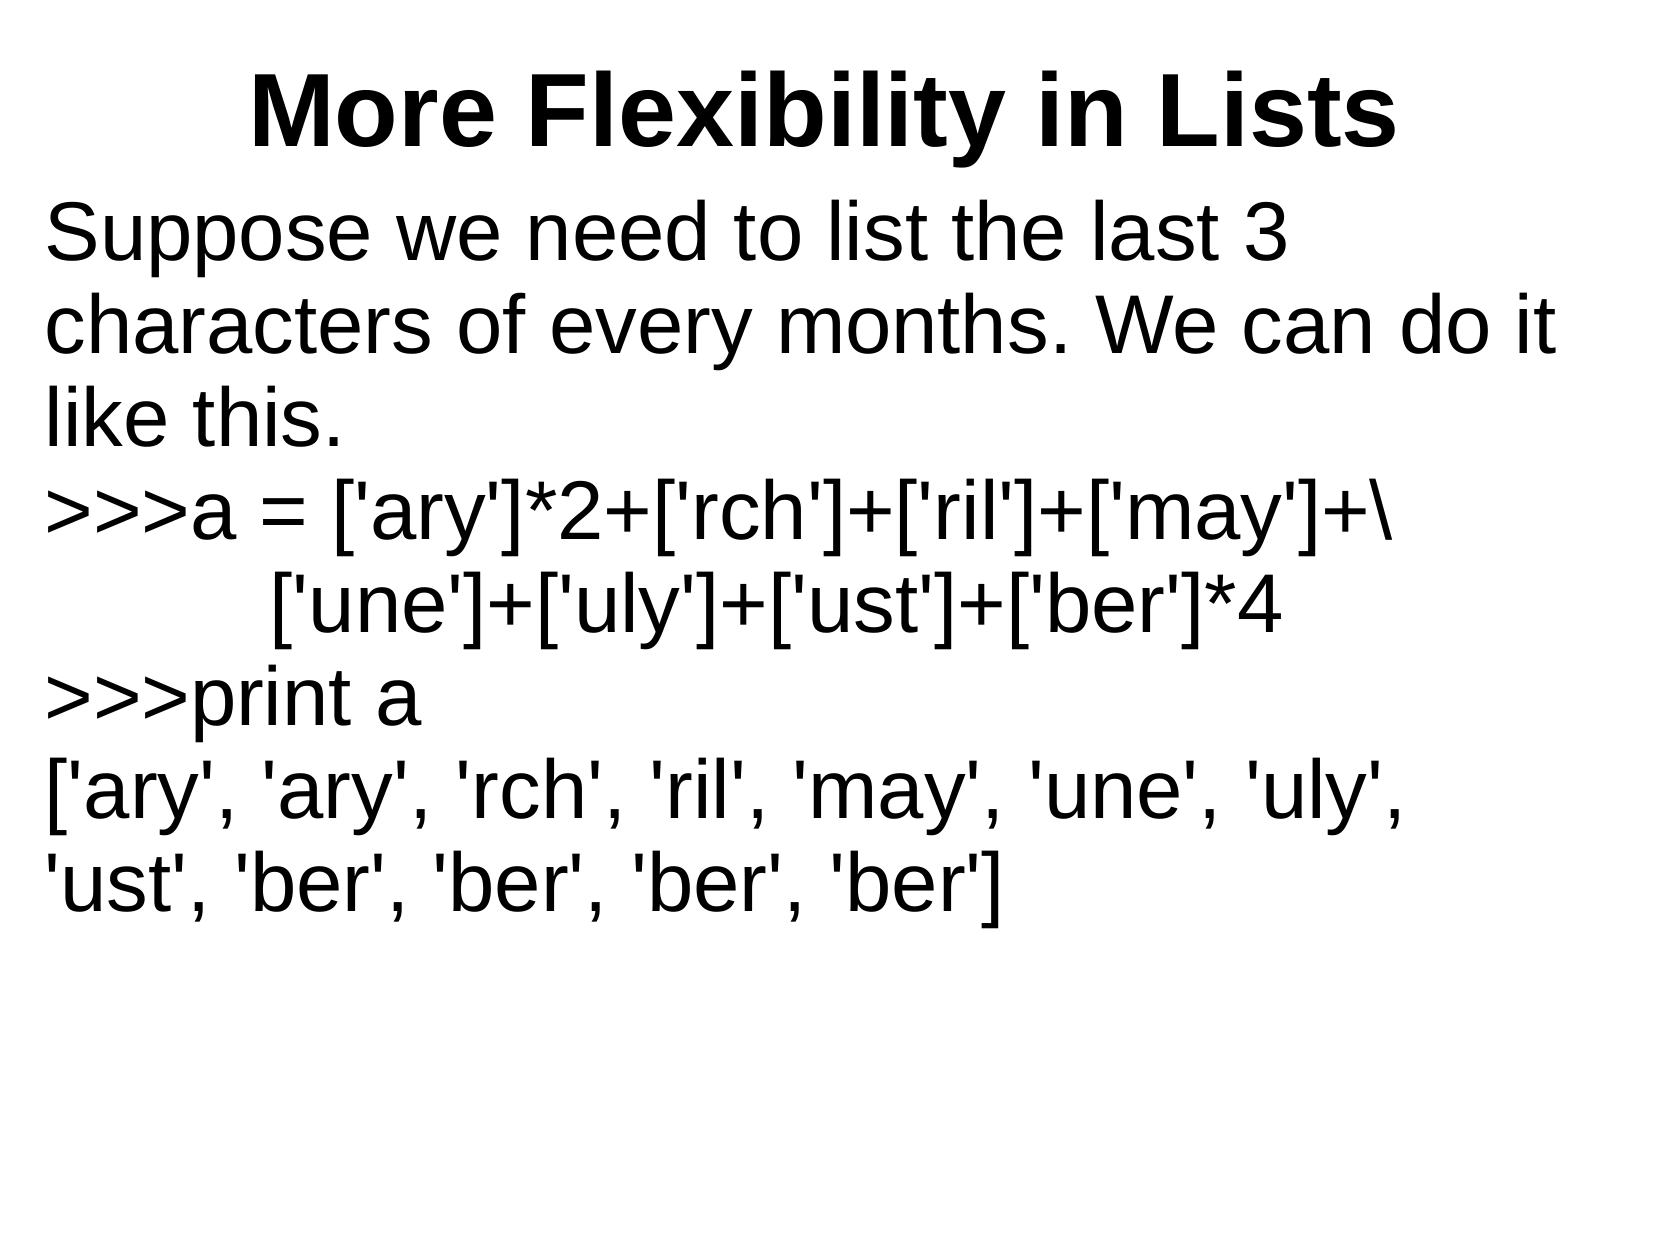

More Flexibility in Lists
Suppose we need to list the last 3 characters of every months. We can do it like this.
>>>a = ['ary']*2+['rch']+['ril']+['may']+\
			['une']+['uly']+['ust']+['ber']*4
>>>print a
['ary', 'ary', 'rch', 'ril', 'may', 'une', 'uly', 'ust', 'ber', 'ber', 'ber', 'ber']